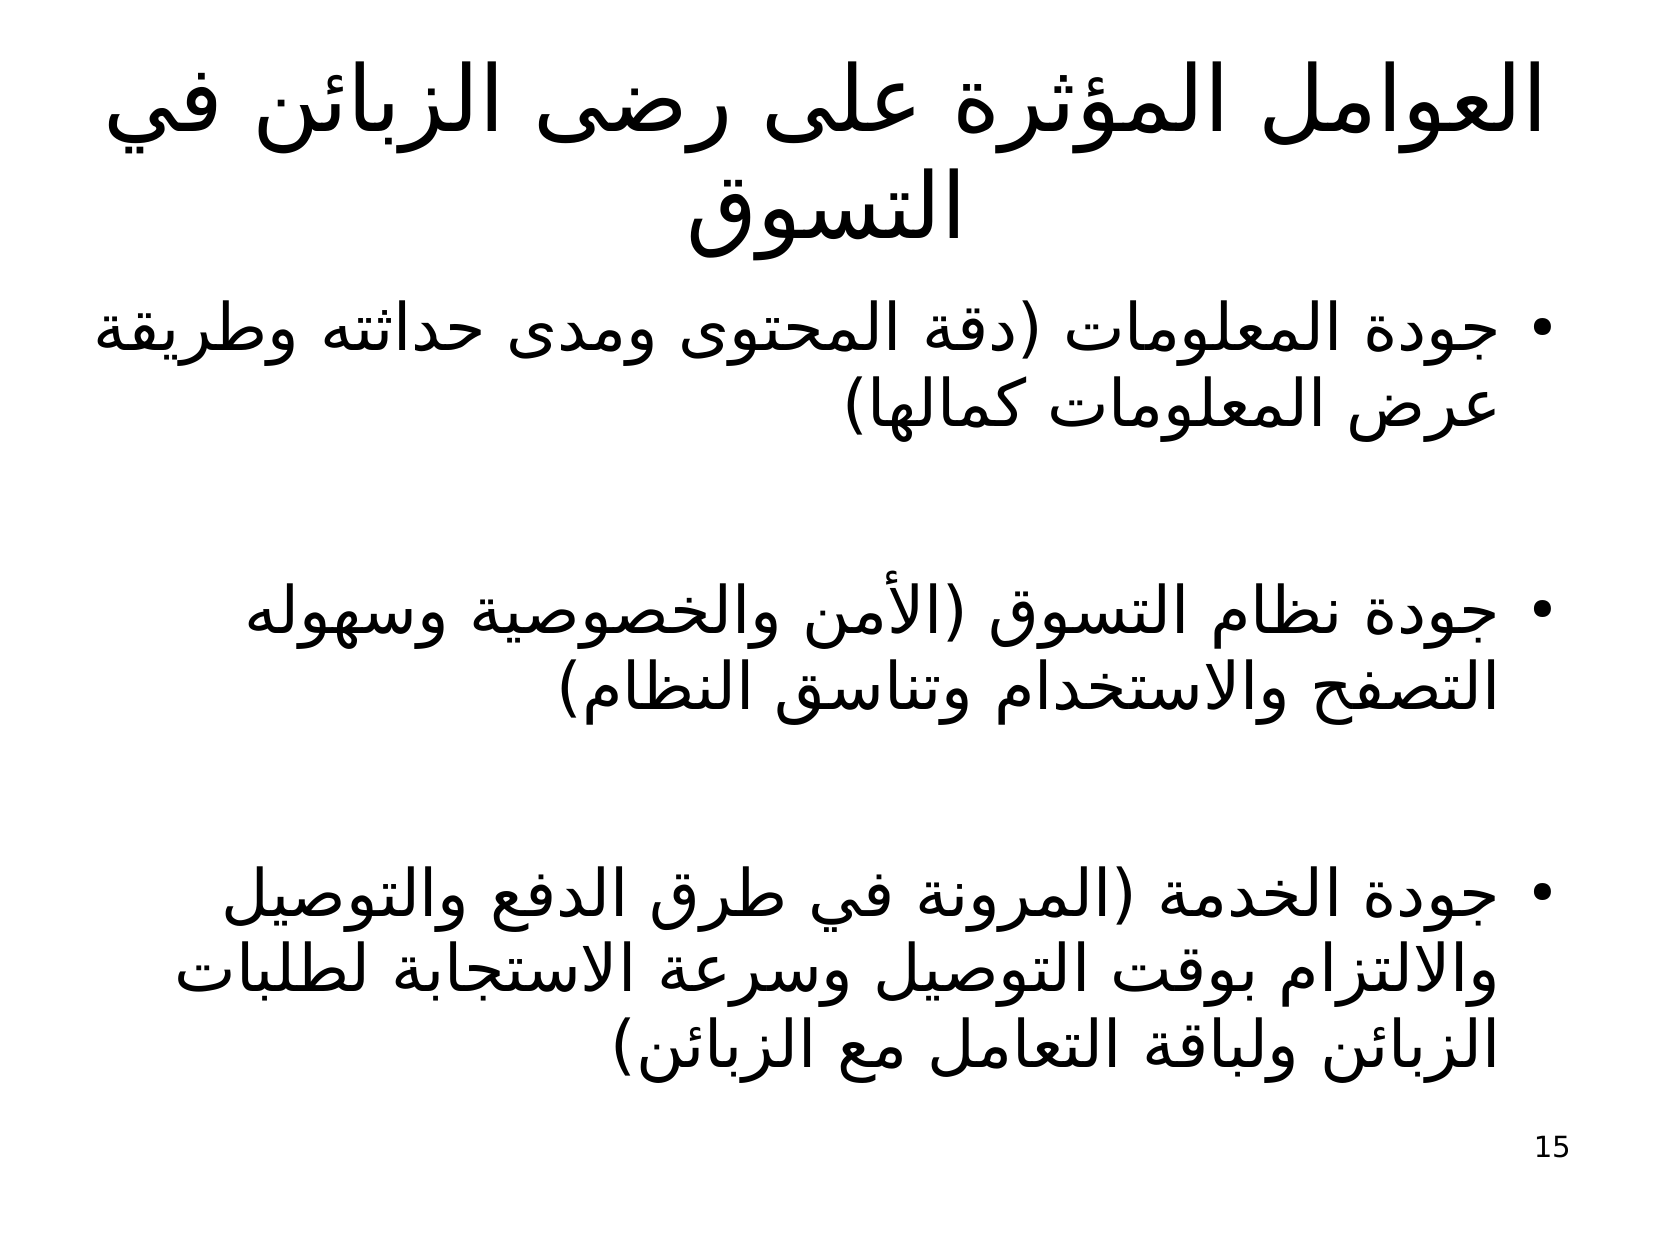

# العوامل المؤثرة على رضى الزبائن في التسوق
جودة المعلومات (دقة المحتوى ومدى حداثته وطريقة عرض المعلومات كمالها)
جودة نظام التسوق (الأمن والخصوصية وسهوله التصفح والاستخدام وتناسق النظام)
جودة الخدمة (المرونة في طرق الدفع والتوصيل والالتزام بوقت التوصيل وسرعة الاستجابة لطلبات الزبائن ولباقة التعامل مع الزبائن)
15